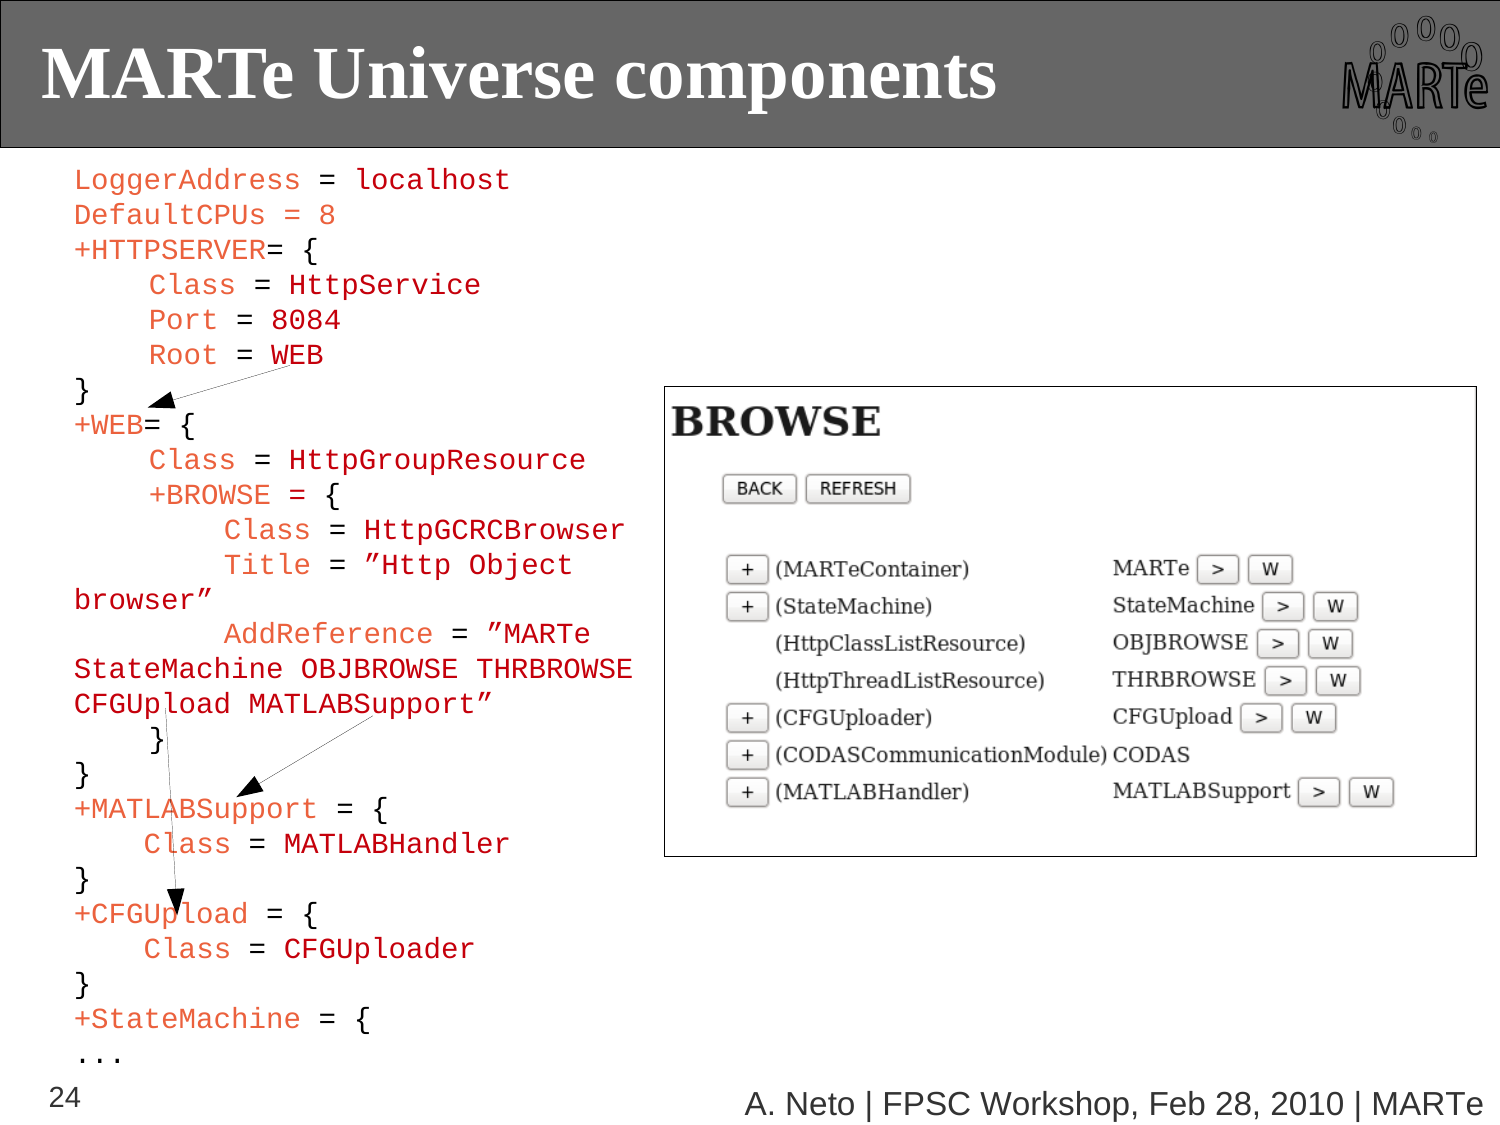

# MARTe Universe components
LoggerAddress = localhost
DefaultCPUs = 8
+HTTPSERVER= {
	Class = HttpService
	Port = 8084
	Root = WEB
}
+WEB= {
	Class = HttpGroupResource
	+BROWSE = {
		Class = HttpGCRCBrowser
		Title = ”Http Object browser”
		AddReference = ”MARTe StateMachine OBJBROWSE THRBROWSE CFGUpload MATLABSupport”
	}
}
+MATLABSupport = {
 Class = MATLABHandler
}
+CFGUpload = {
 Class = CFGUploader
}
+StateMachine = {
...